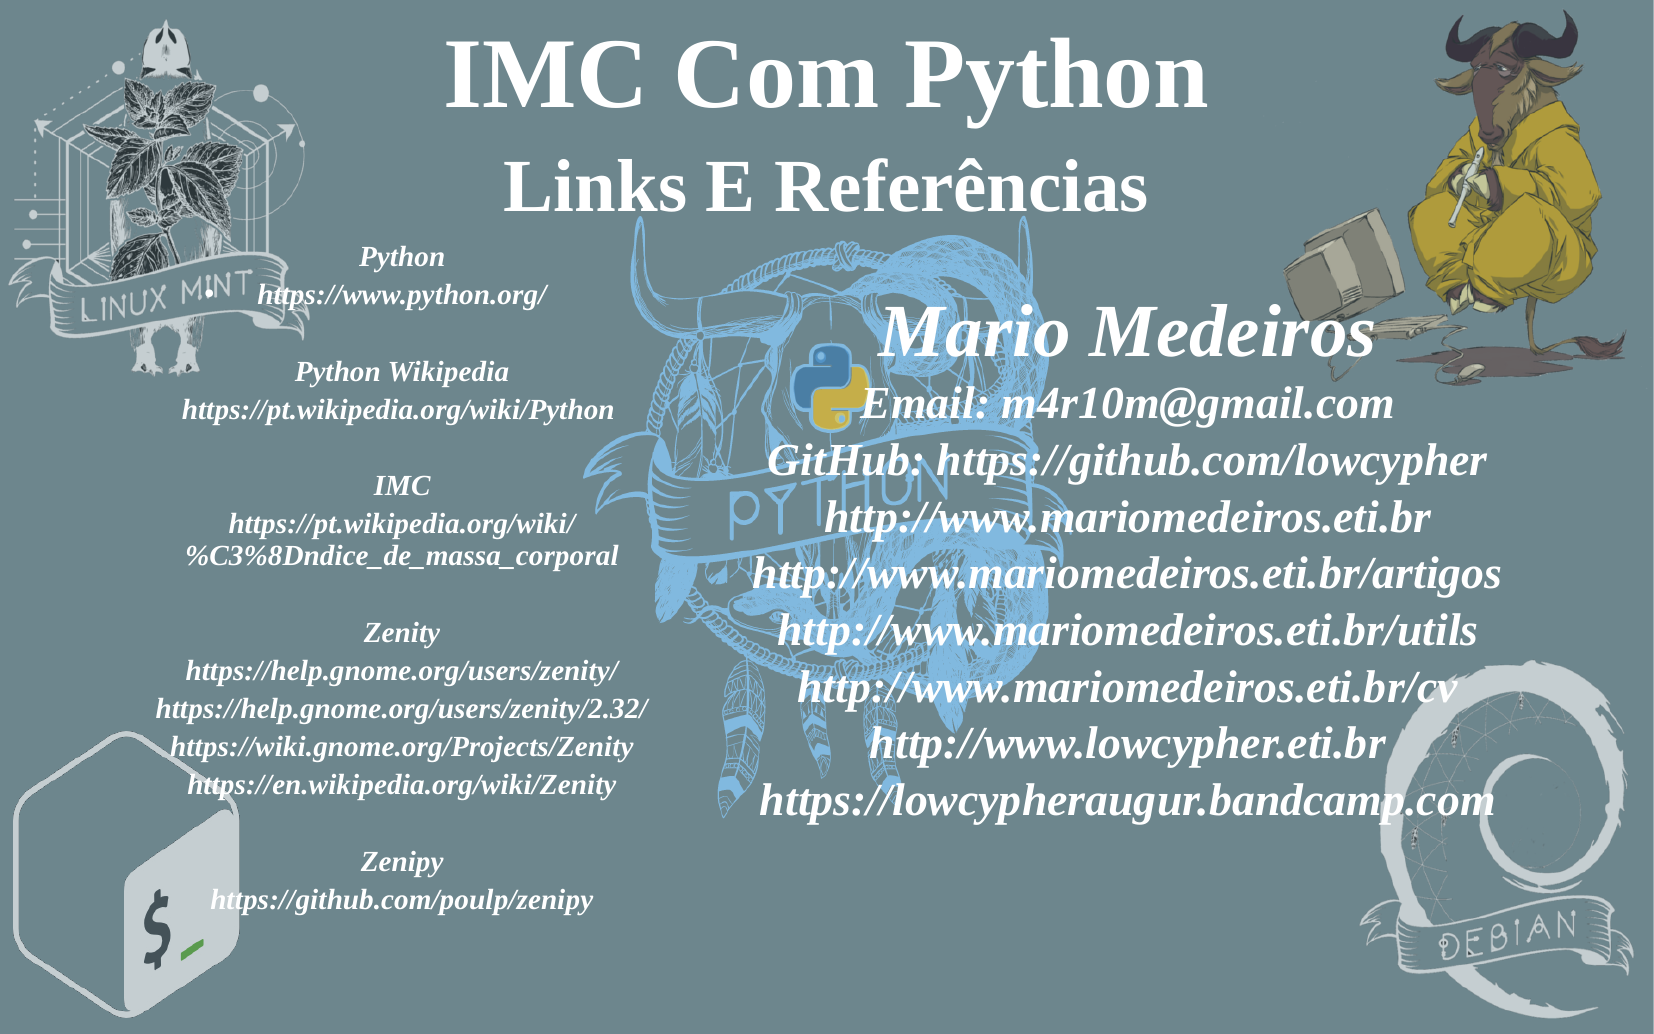

# IMC Com Python
Links E Referências
Python
https://www.python.org/
Python Wikipedia
https://pt.wikipedia.org/wiki/Python
IMC
https://pt.wikipedia.org/wiki/%C3%8Dndice_de_massa_corporal
Zenity
https://help.gnome.org/users/zenity/
https://help.gnome.org/users/zenity/2.32/
https://wiki.gnome.org/Projects/Zenity
https://en.wikipedia.org/wiki/Zenity
Zenipy
https://github.com/poulp/zenipy
Mario Medeiros
Email: m4r10m@gmail.com
GitHub: https://github.com/lowcypher
http://www.mariomedeiros.eti.br
http://www.mariomedeiros.eti.br/artigos
http://www.mariomedeiros.eti.br/utils
http://www.mariomedeiros.eti.br/cv
http://www.lowcypher.eti.br
https://lowcypheraugur.bandcamp.com